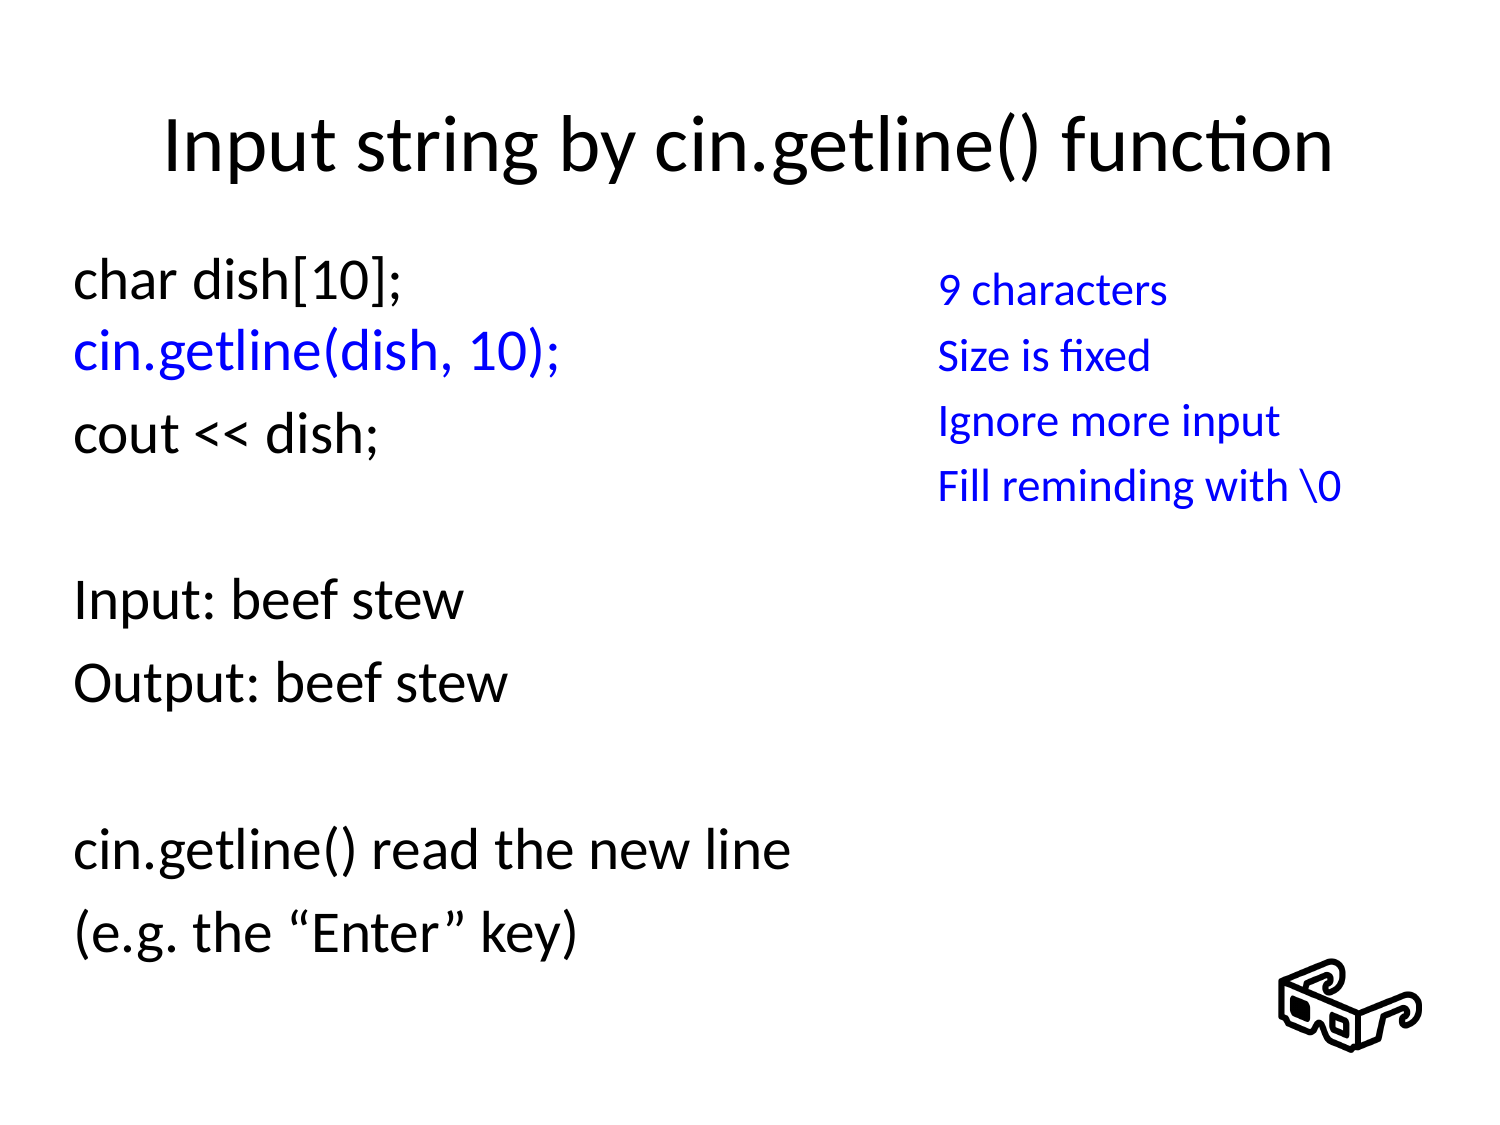

# Input string by cin.getline() function
char dish[10];
cin.getline(dish, 10);
cout << dish;
Input: beef stew
Output: beef stew
cin.getline() read the new line
(e.g. the “Enter” key)
9 characters
Size is fixed
Ignore more input
Fill reminding with \0